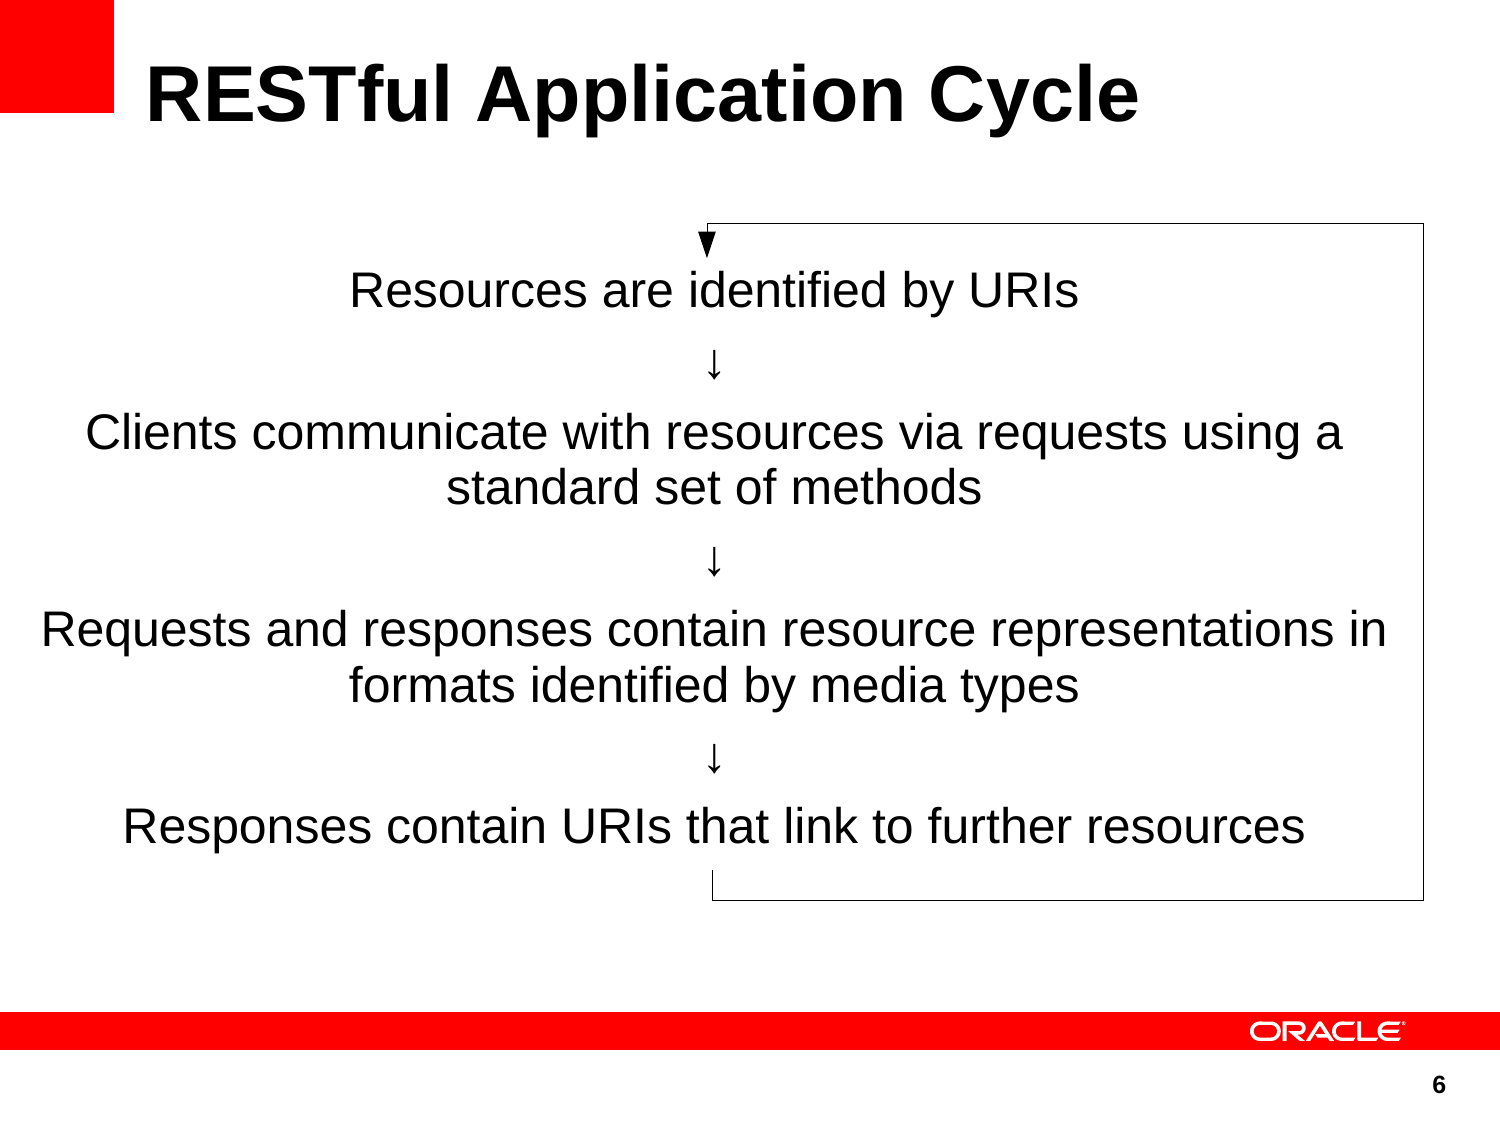

# RESTful Application Cycle
Resources are identified by URIs
↓
Clients communicate with resources via requests using a standard set of methods
↓
Requests and responses contain resource representations in formats identified by media types
↓
Responses contain URIs that link to further resources